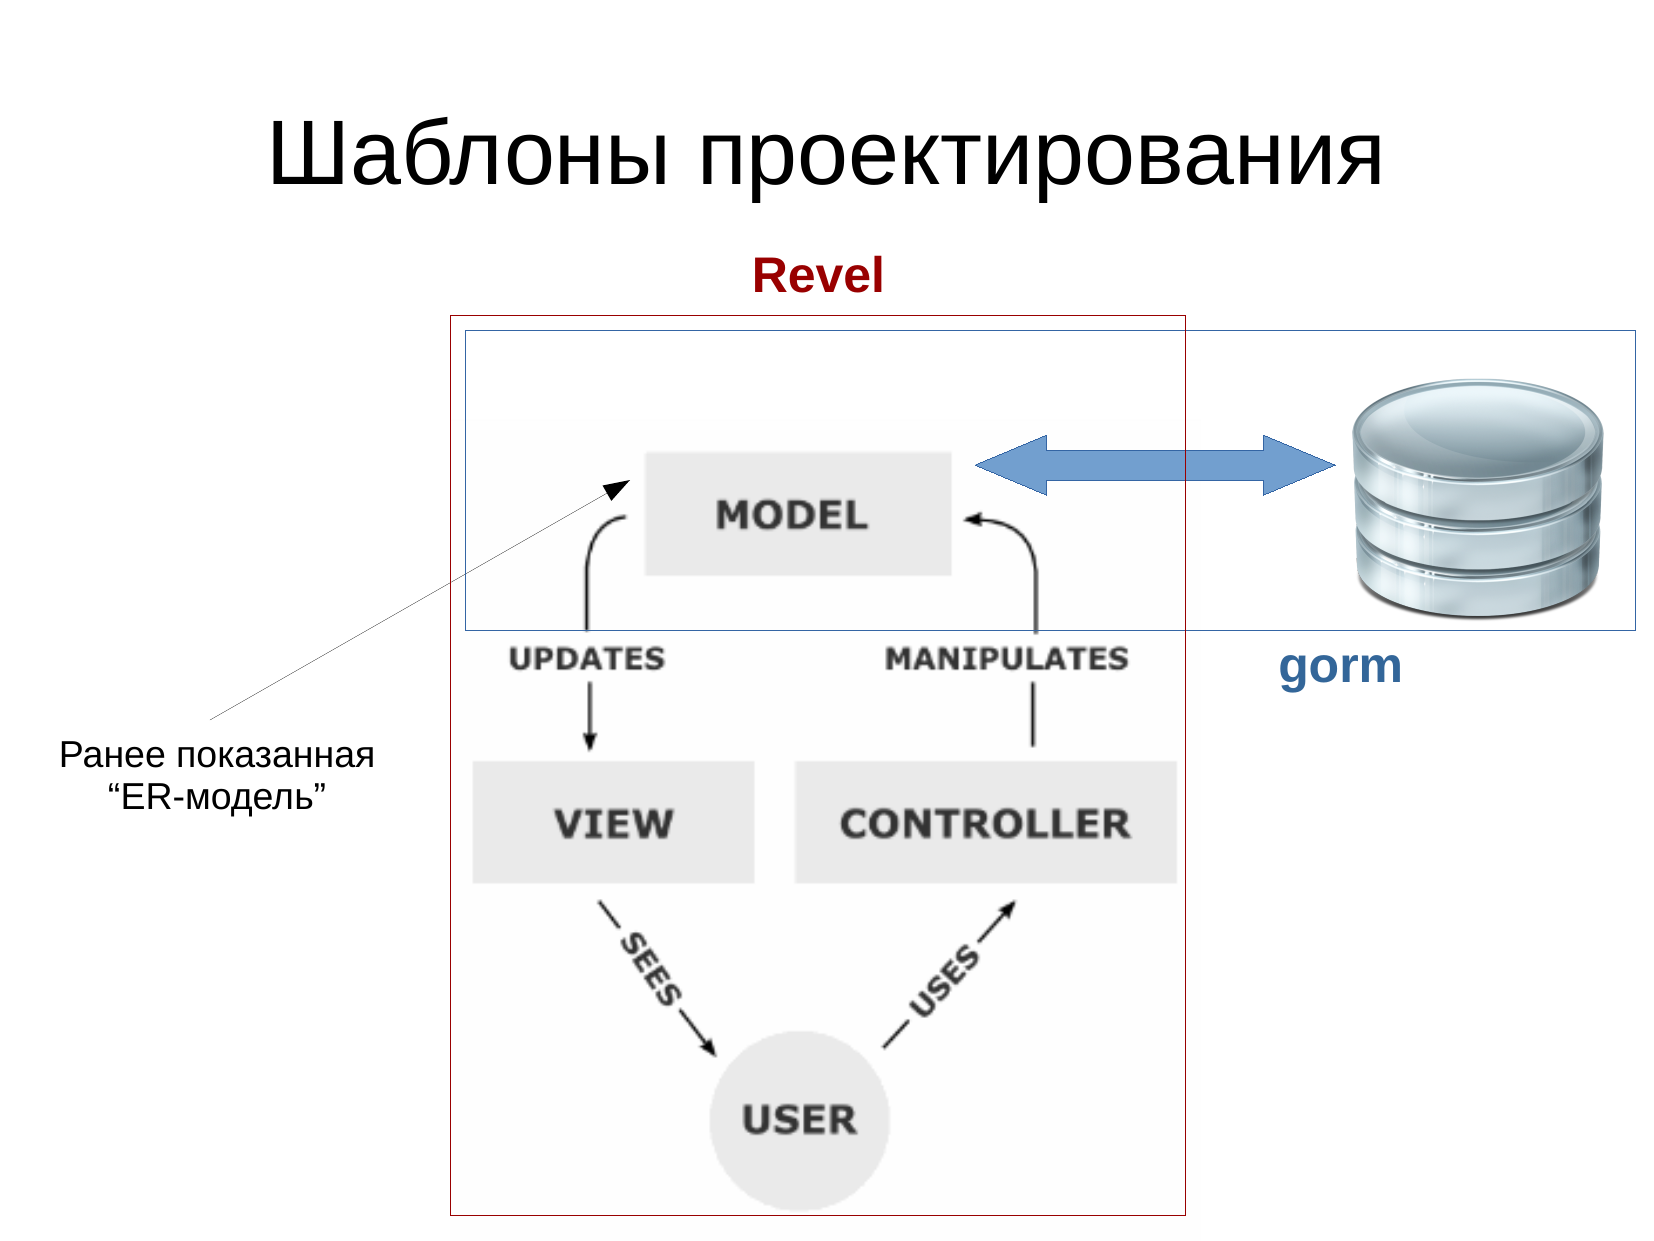

# Шаблоны проектирования
Revel
gorm
Ранее показанная
“ER-модель”